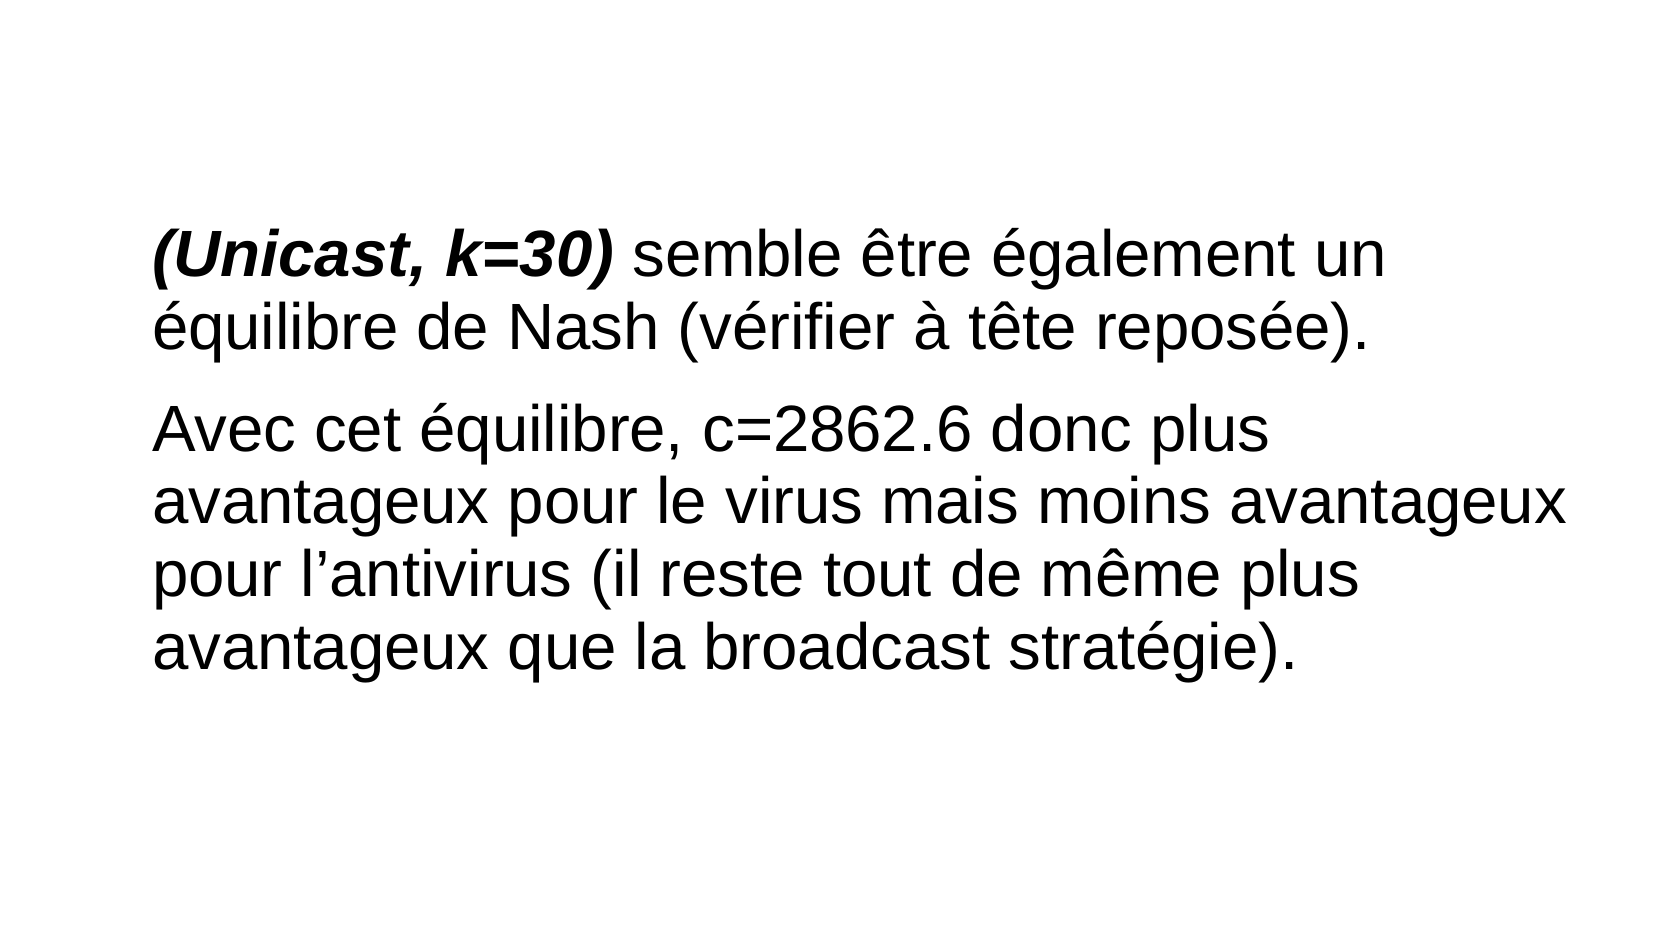

# (Unicast, k=30) semble être également un équilibre de Nash (vérifier à tête reposée).
Avec cet équilibre, c=2862.6 donc plus avantageux pour le virus mais moins avantageux pour l’antivirus (il reste tout de même plus avantageux que la broadcast stratégie).